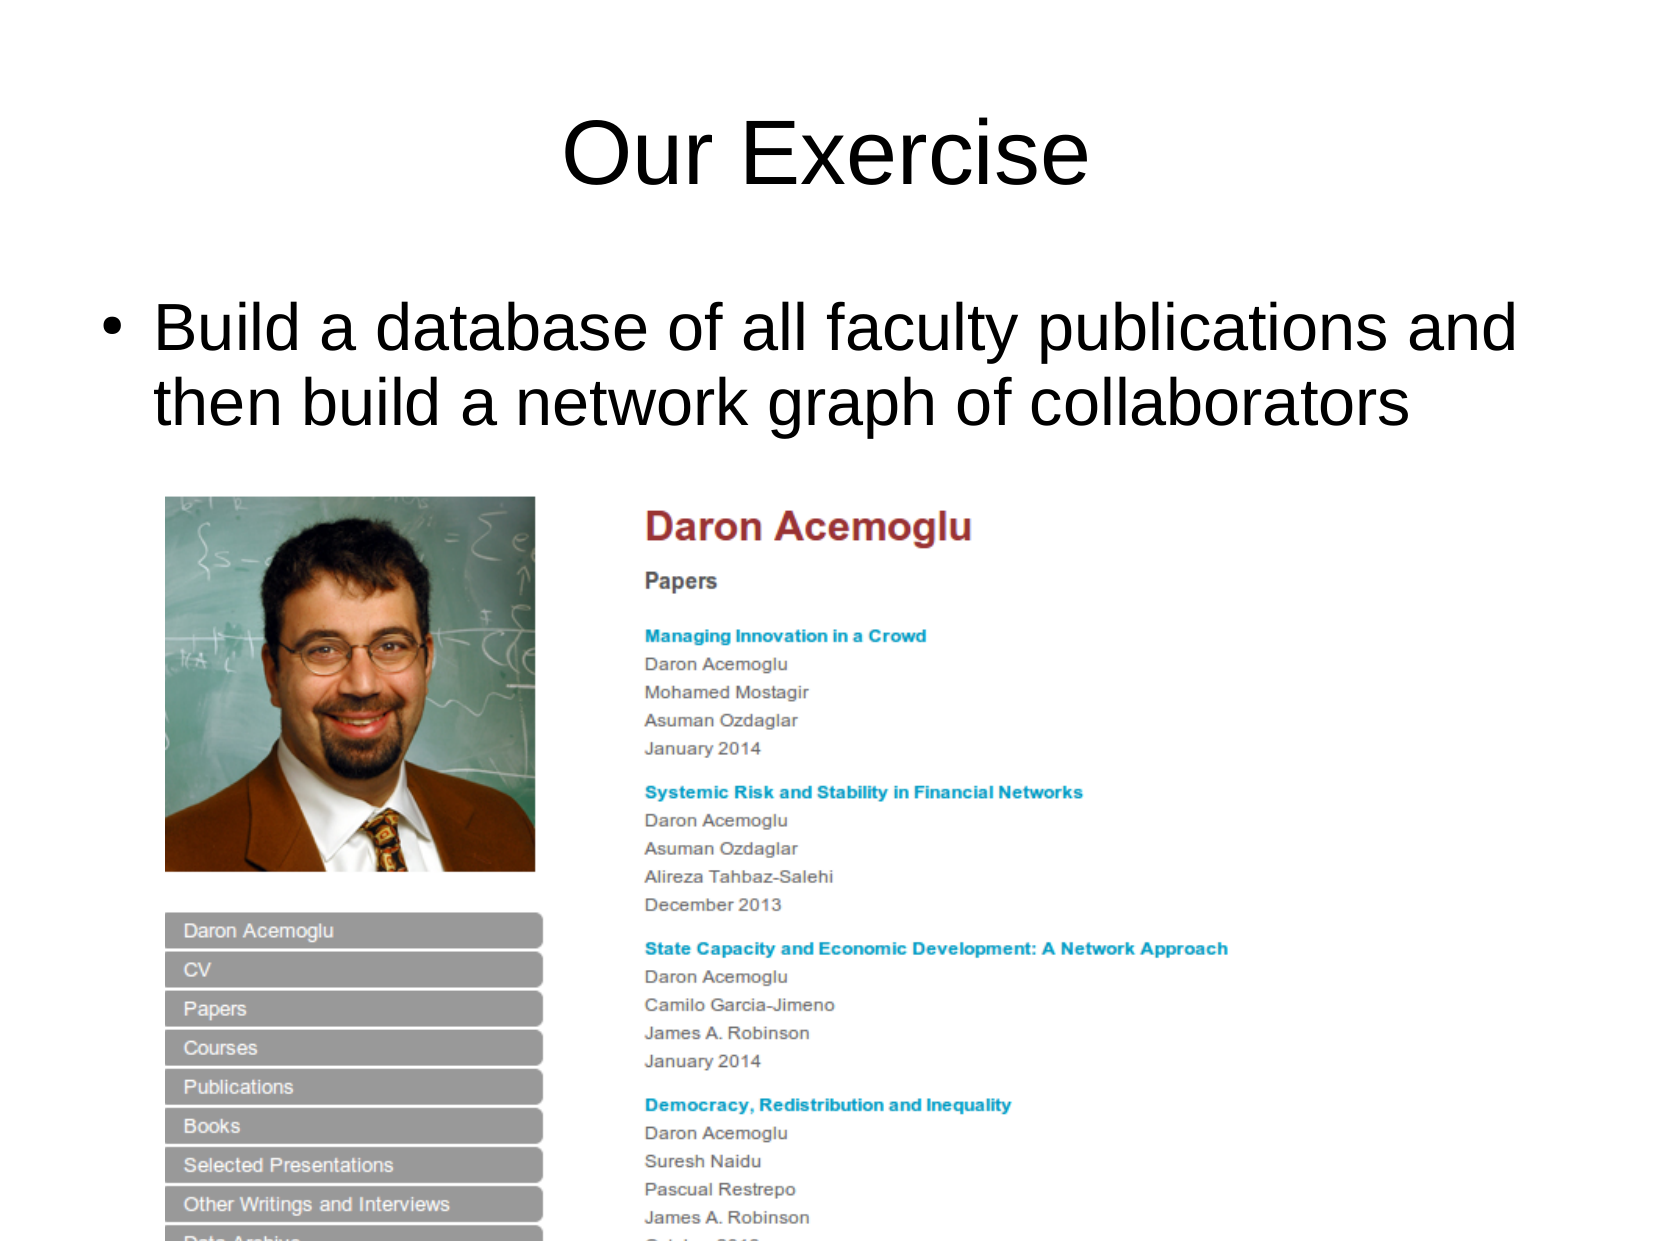

# Our Exercise
Build a database of all faculty publications and then build a network graph of collaborators